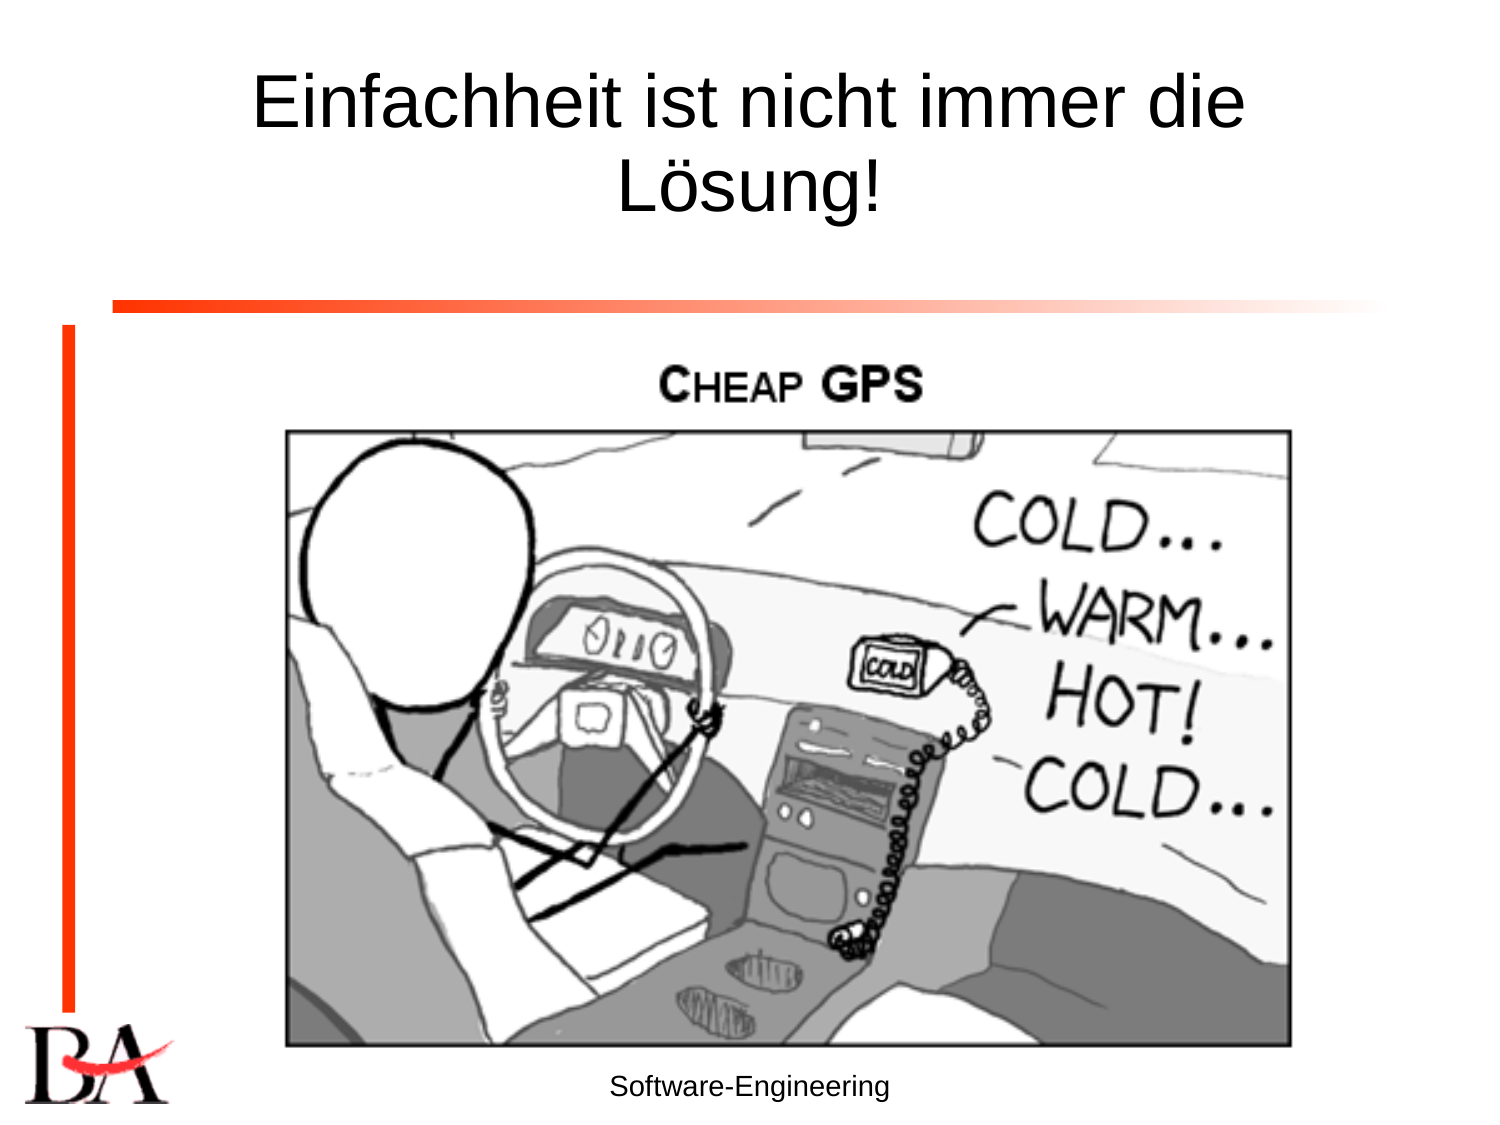

# Einfachheit ist nicht immer die Lösung!